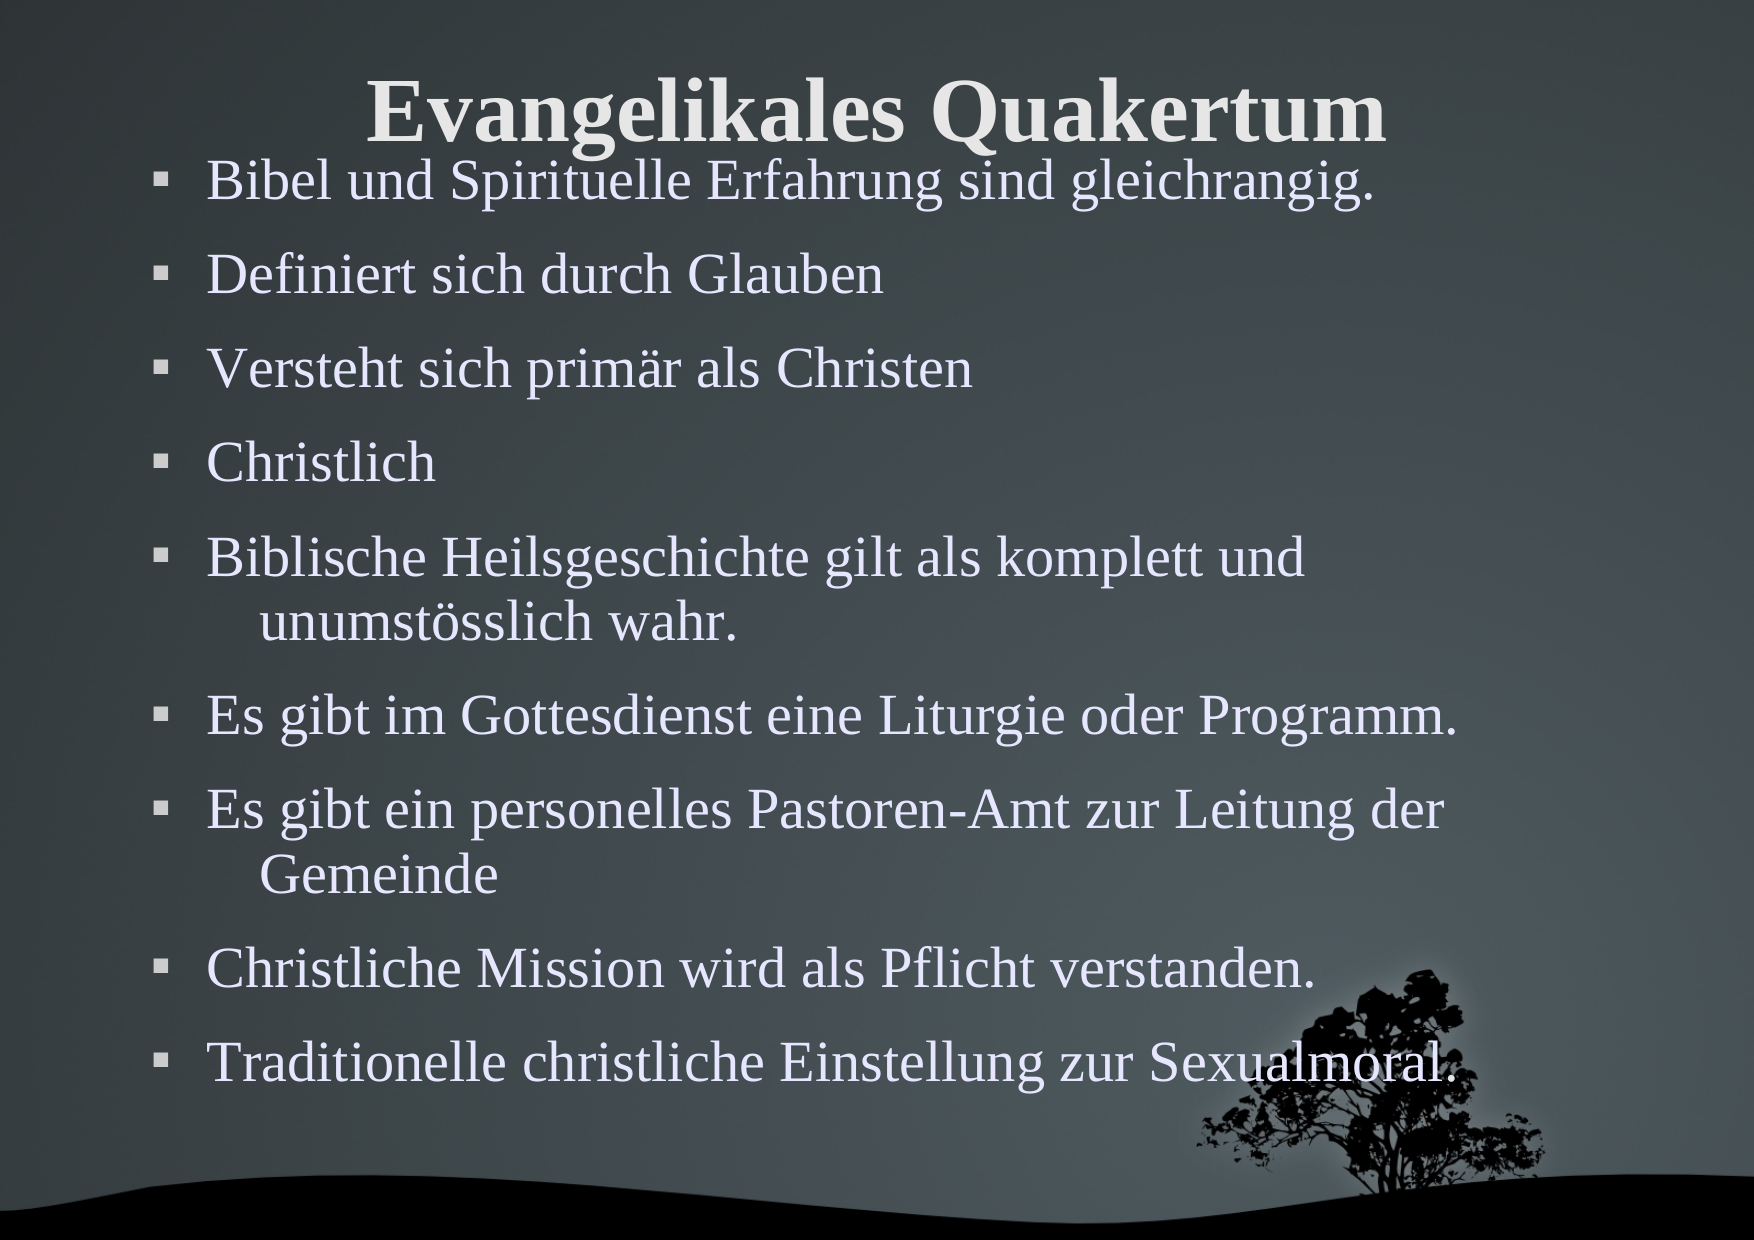

# Evangelikales Quakertum
Bibel und Spirituelle Erfahrung sind gleichrangig.
Definiert sich durch Glauben
Versteht sich primär als Christen
Christlich
Biblische Heilsgeschichte gilt als komplett und unumstösslich wahr.
Es gibt im Gottesdienst eine Liturgie oder Programm.
Es gibt ein personelles Pastoren-Amt zur Leitung der Gemeinde
Christliche Mission wird als Pflicht verstanden.
Traditionelle christliche Einstellung zur Sexualmoral.